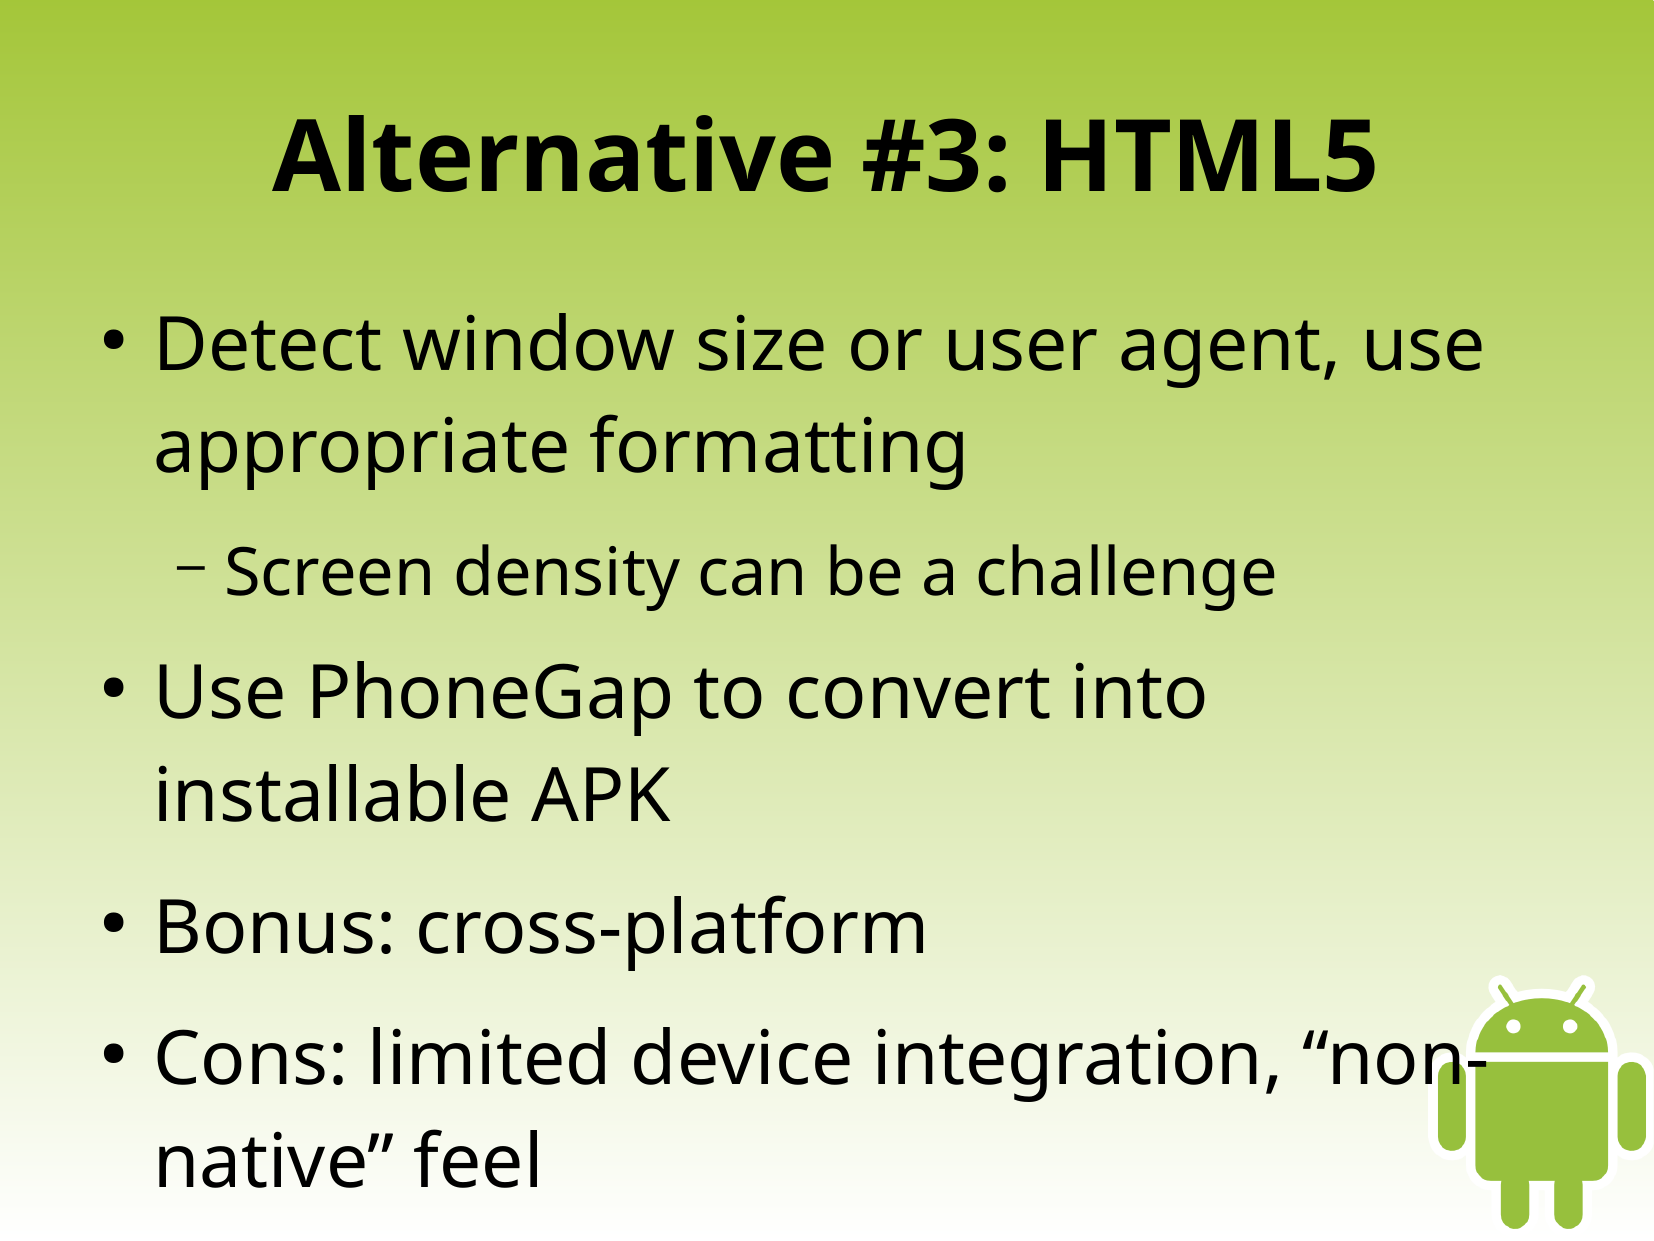

# Alternative #3: HTML5
Detect window size or user agent, use appropriate formatting
Screen density can be a challenge
Use PhoneGap to convert into installable APK
Bonus: cross-platform
Cons: limited device integration, “non-native” feel